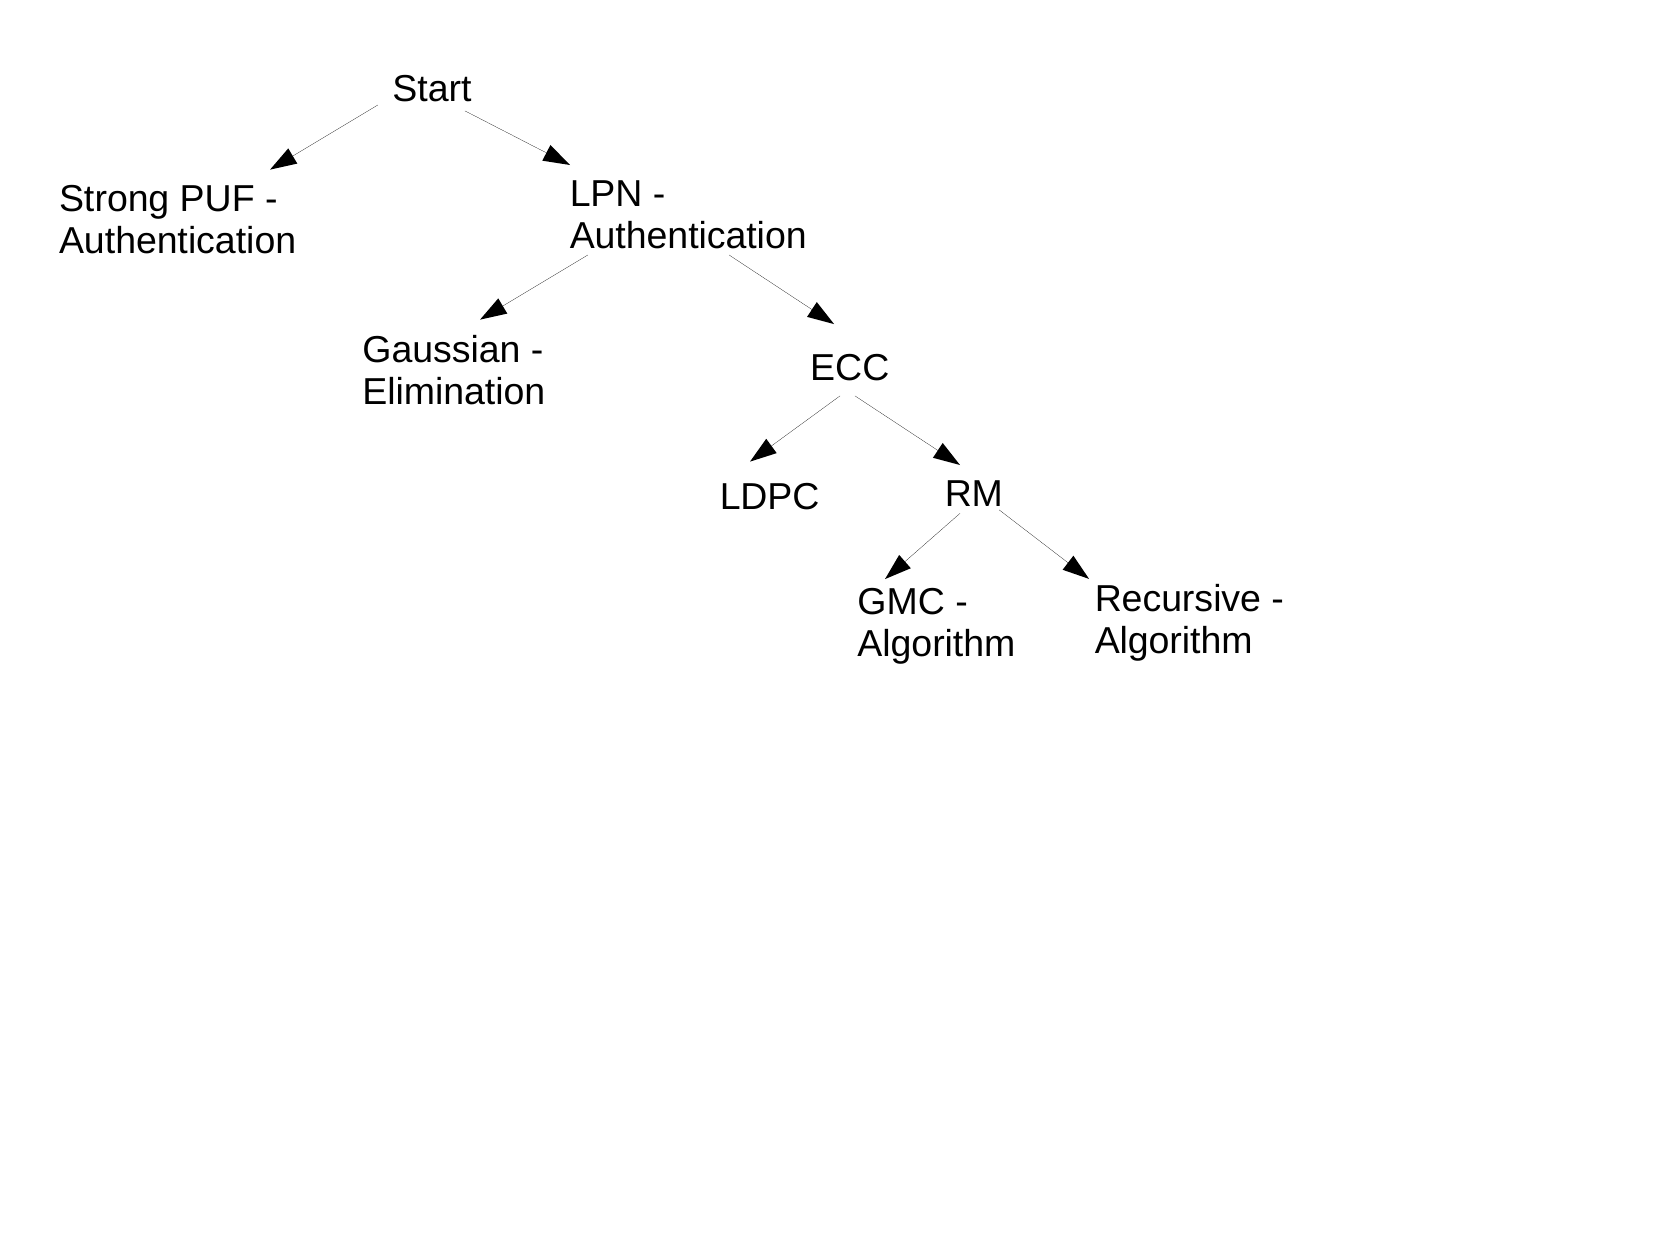

Start
LPN - Authentication
Strong PUF - Authentication
Gaussian - Elimination
ECC
RM
LDPC
Recursive - Algorithm
GMC - Algorithm